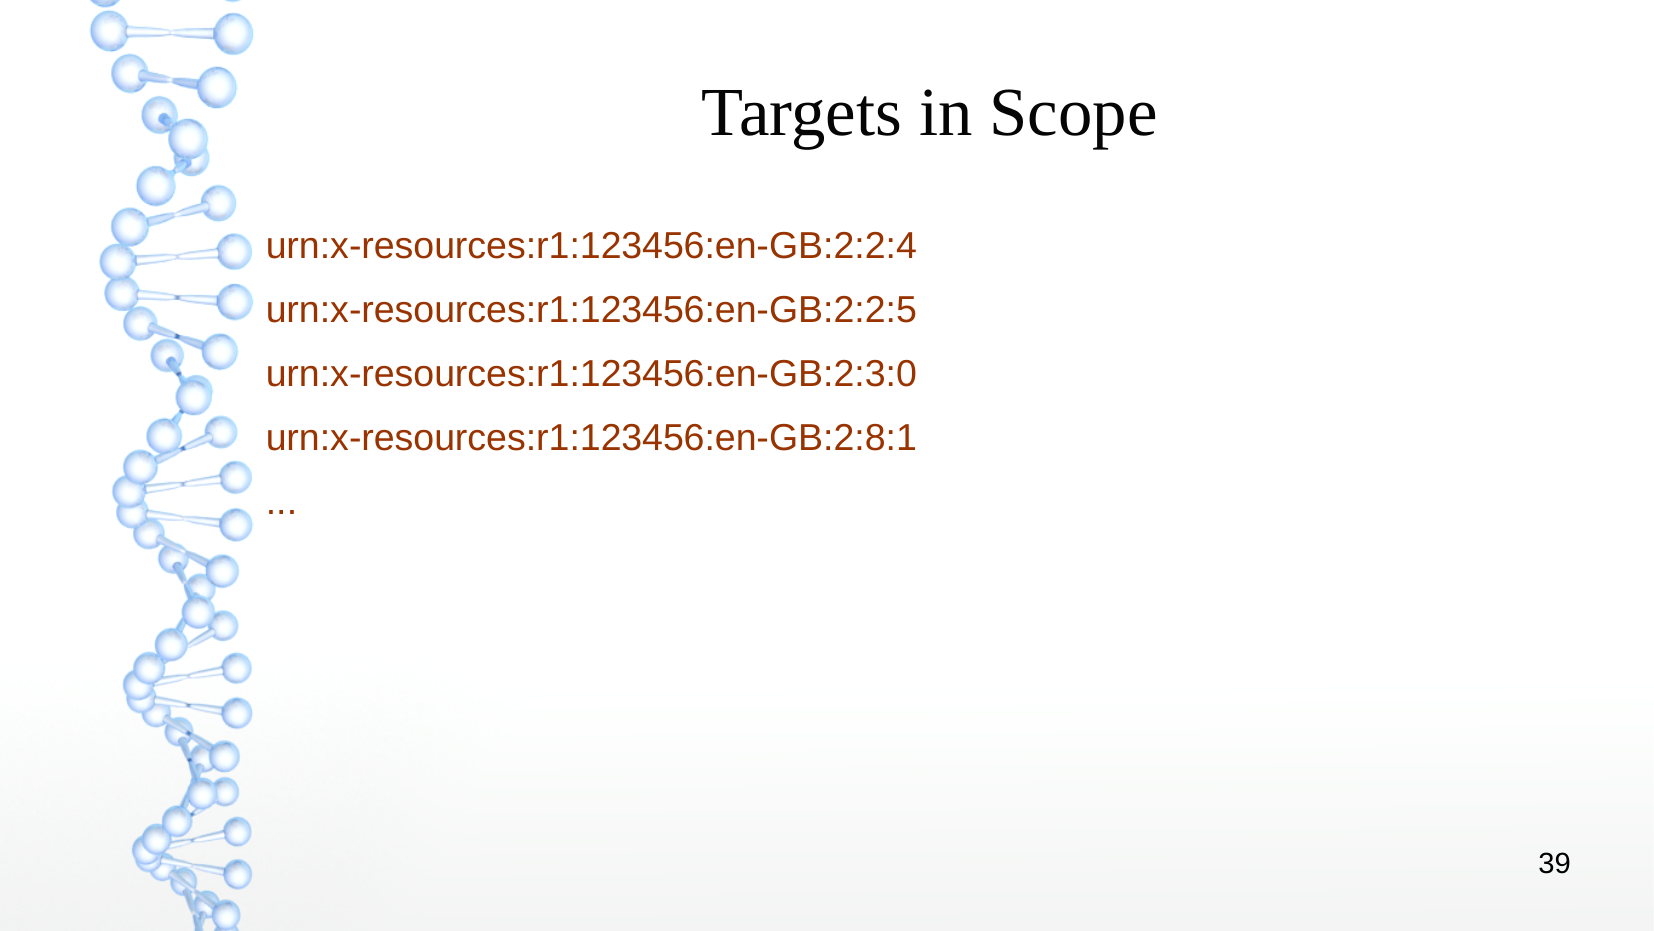

# Targets in Scope
urn:x-resources:r1:123456:en-GB:2:2:4
urn:x-resources:r1:123456:en-GB:2:2:5
urn:x-resources:r1:123456:en-GB:2:3:0
urn:x-resources:r1:123456:en-GB:2:8:1
...
39